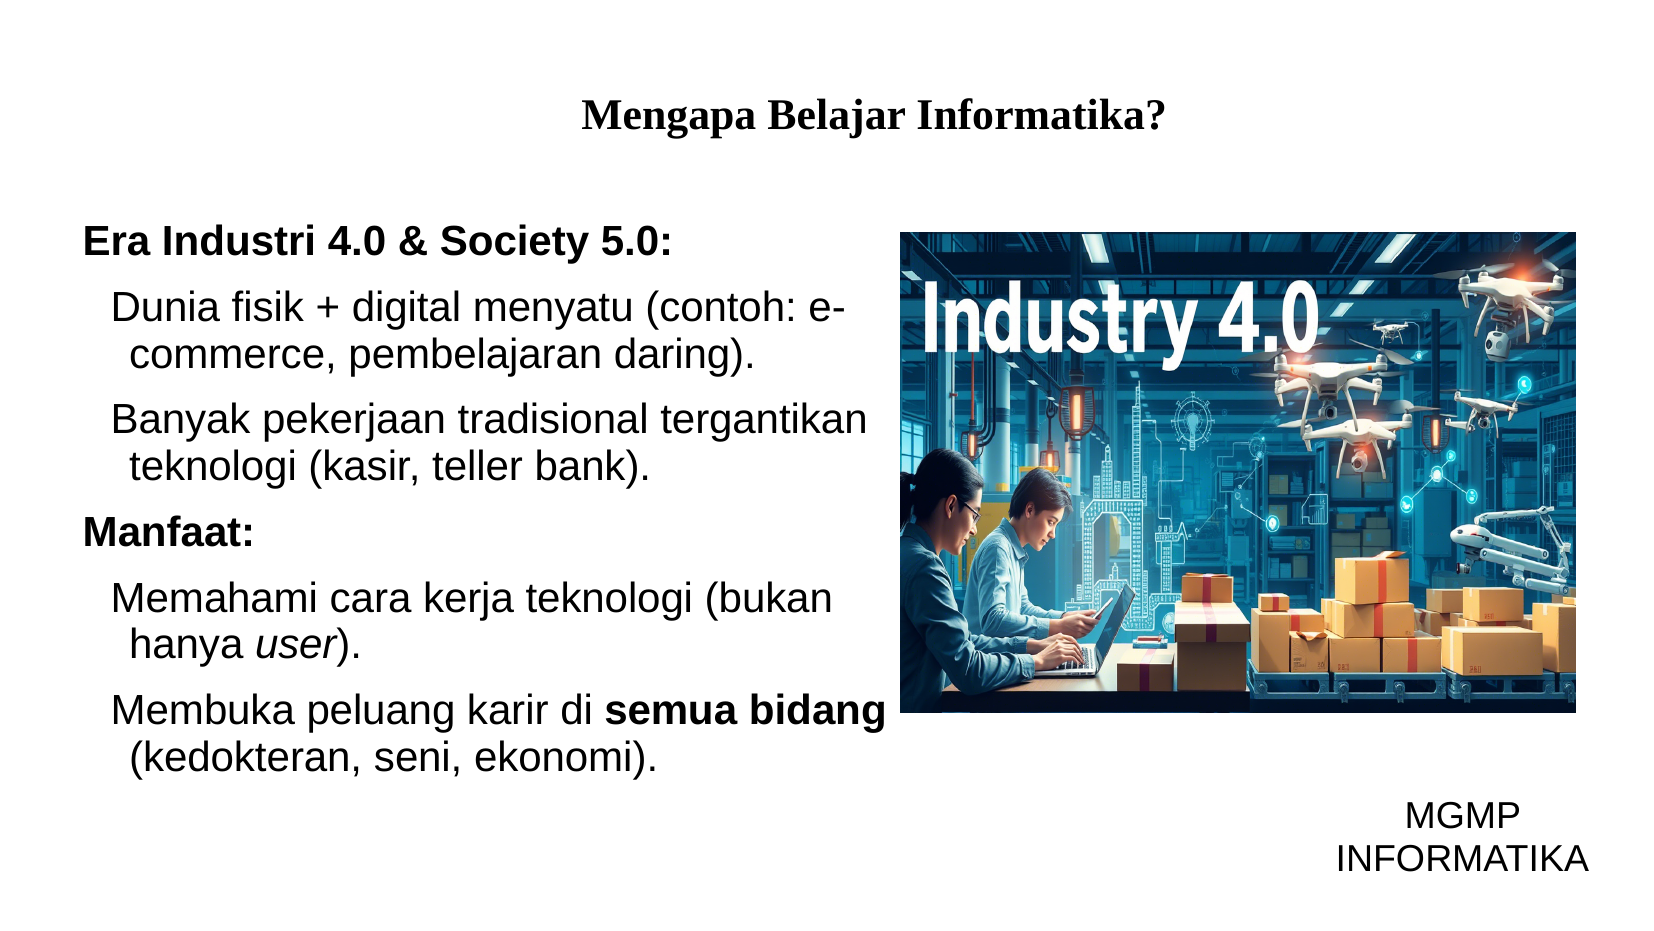

# Mengapa Belajar Informatika?
Era Industri 4.0 & Society 5.0:
Dunia fisik + digital menyatu (contoh: e-commerce, pembelajaran daring).
Banyak pekerjaan tradisional tergantikan teknologi (kasir, teller bank).
Manfaat:
Memahami cara kerja teknologi (bukan hanya user).
Membuka peluang karir di semua bidang (kedokteran, seni, ekonomi).
MGMP INFORMATIKA